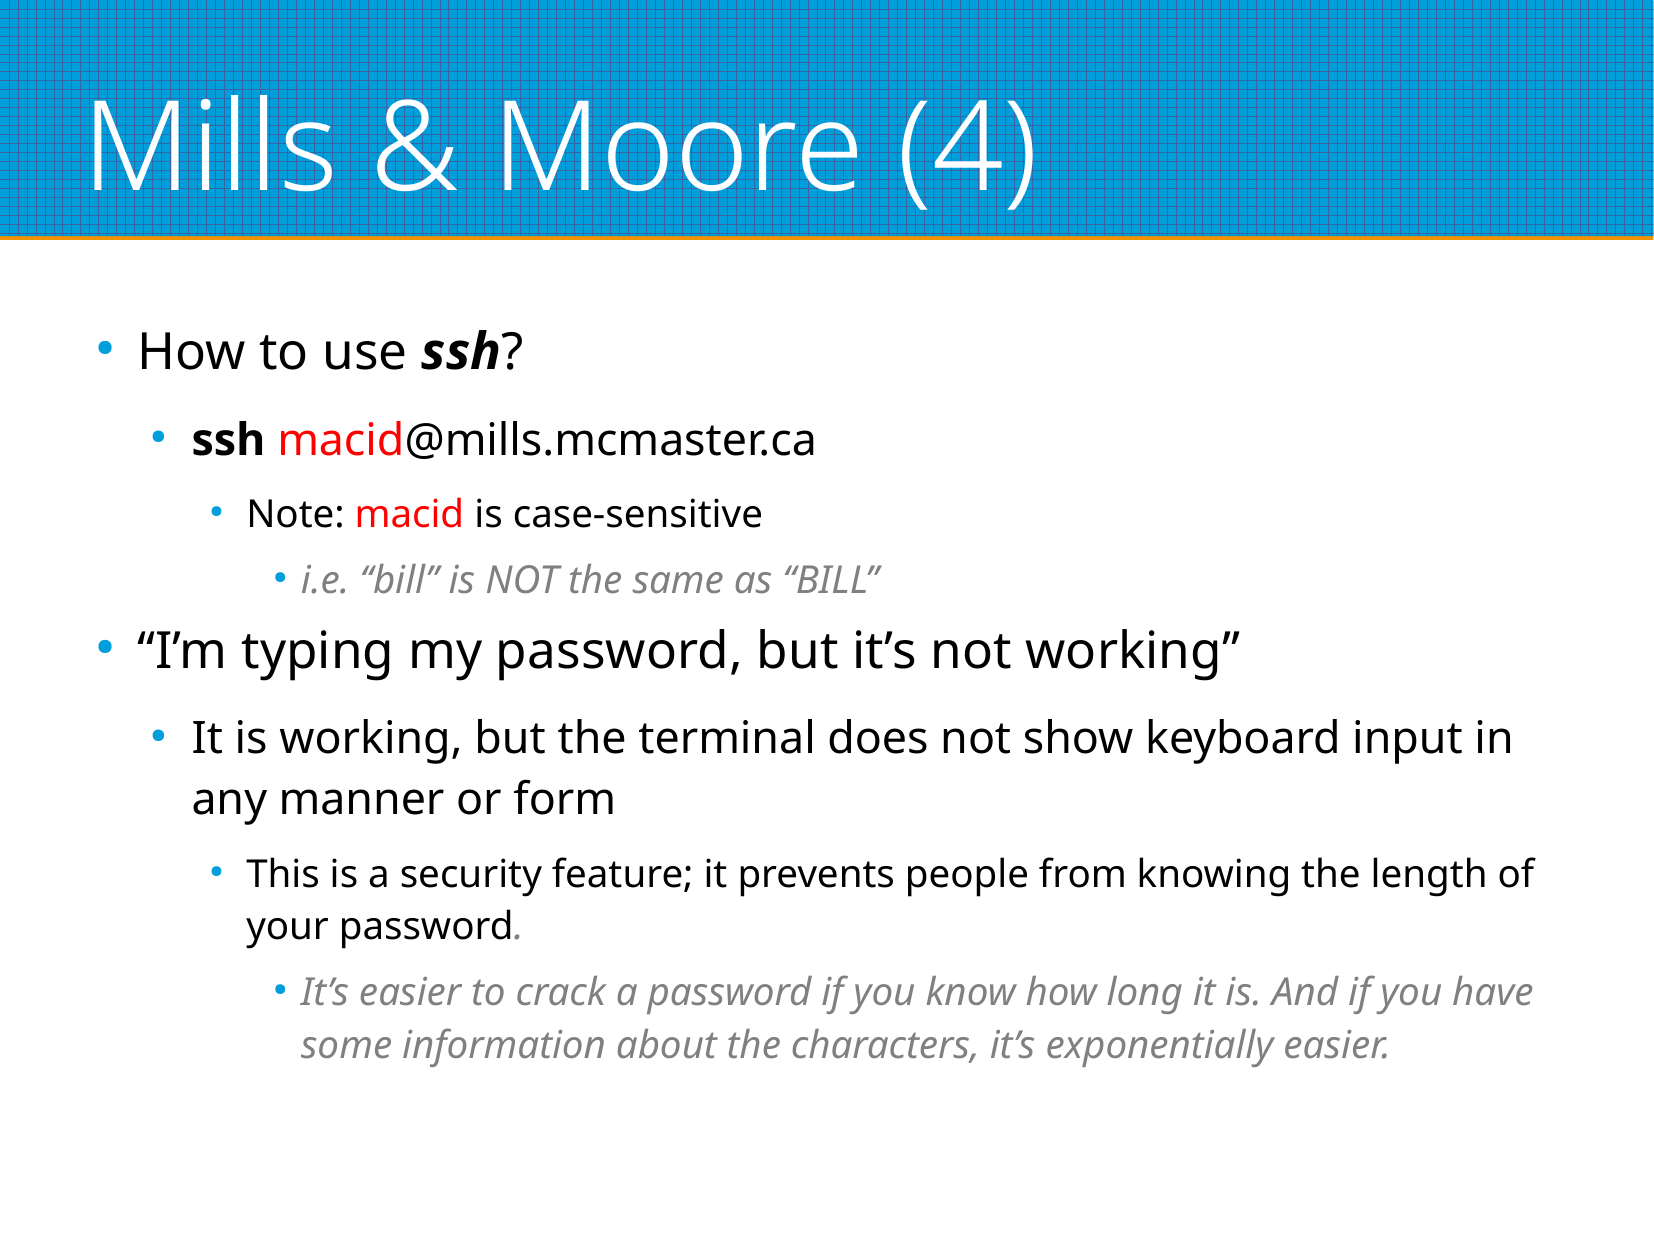

# Mills & Moore (4)
How to use ssh?
ssh macid@mills.mcmaster.ca
Note: macid is case-sensitive
i.e. ‘‘bill’’ is NOT the same as ‘‘BILL’’
‘‘I’m typing my password, but it’s not working’’
It is working, but the terminal does not show keyboard input in any manner or form
This is a security feature; it prevents people from knowing the length of your password.
It’s easier to crack a password if you know how long it is. And if you have some information about the characters, it’s exponentially easier.